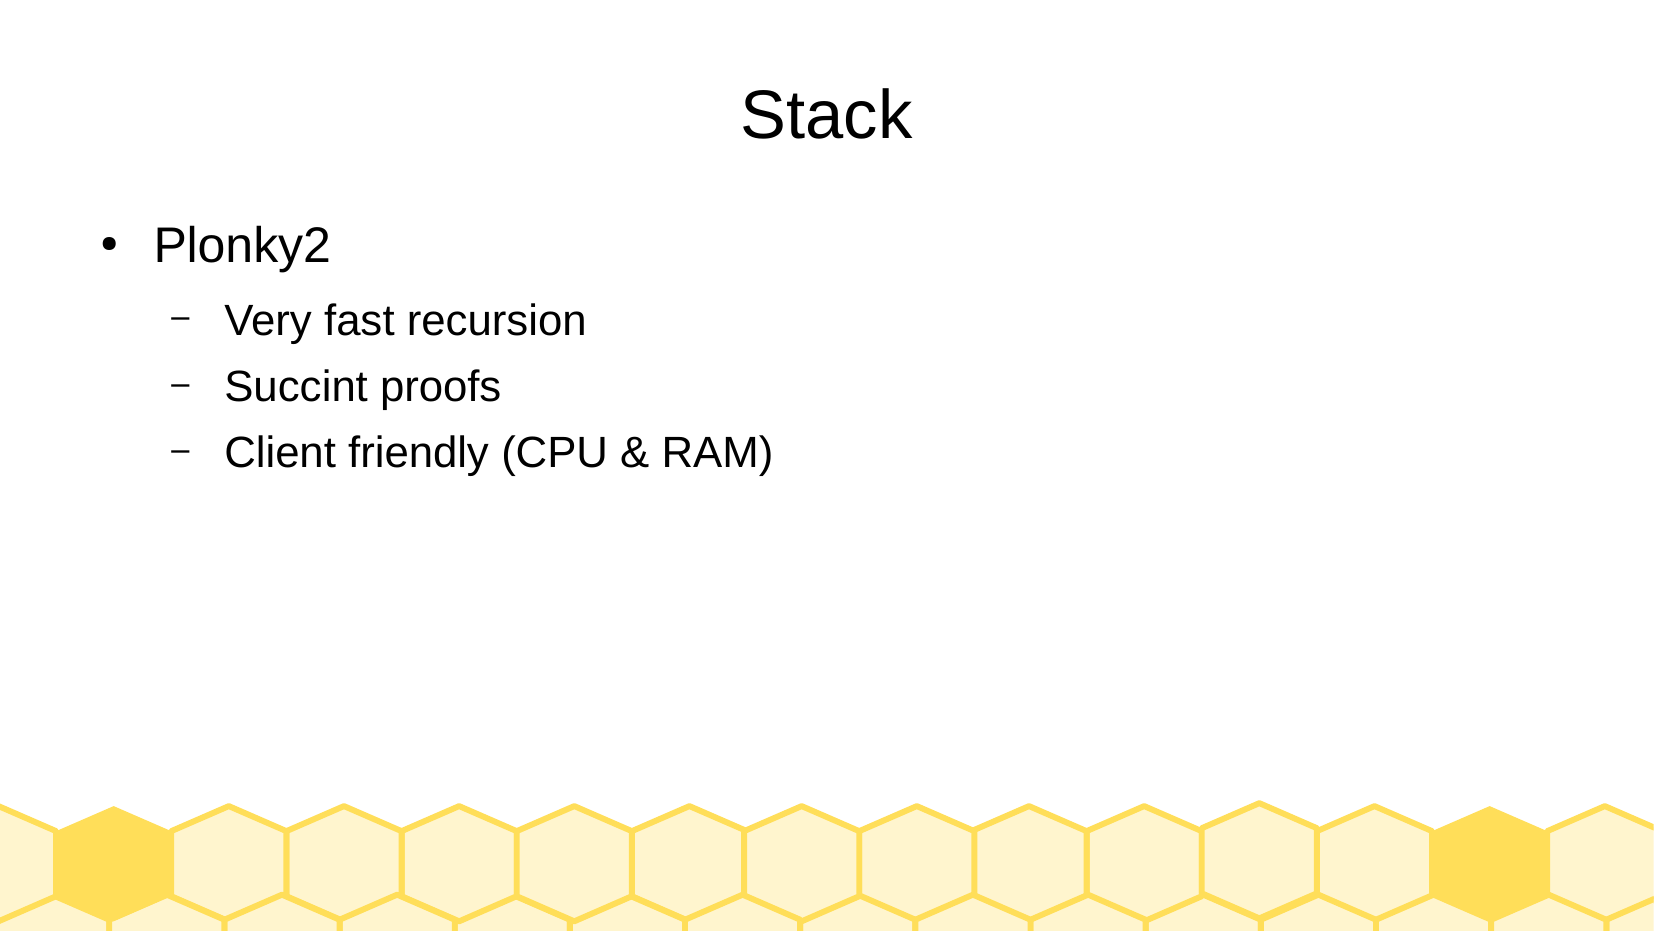

# Stack
Plonky2
Very fast recursion
Succint proofs
Client friendly (CPU & RAM)